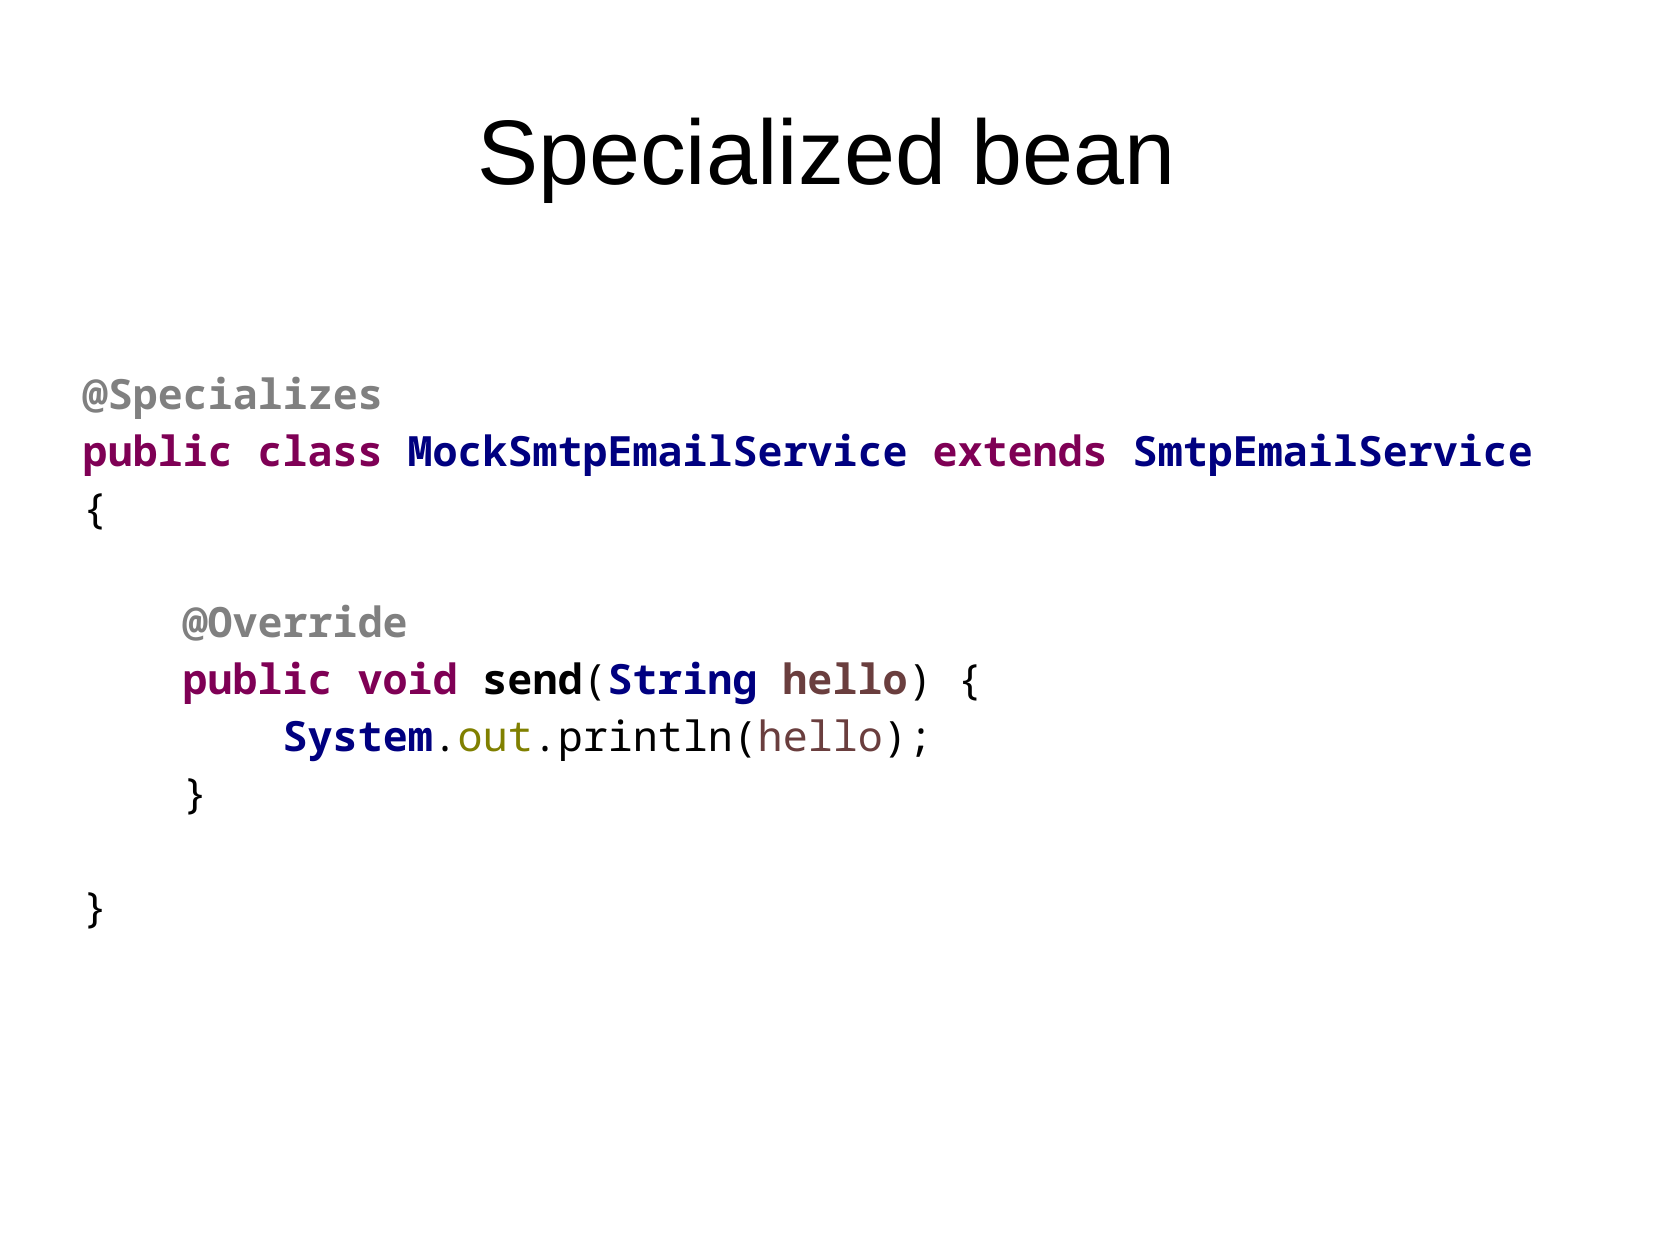

# Specialized bean
@Specializes
public class MockSmtpEmailService extends SmtpEmailService {
 @Override
 public void send(String hello) {
 System.out.println(hello);
 }
}